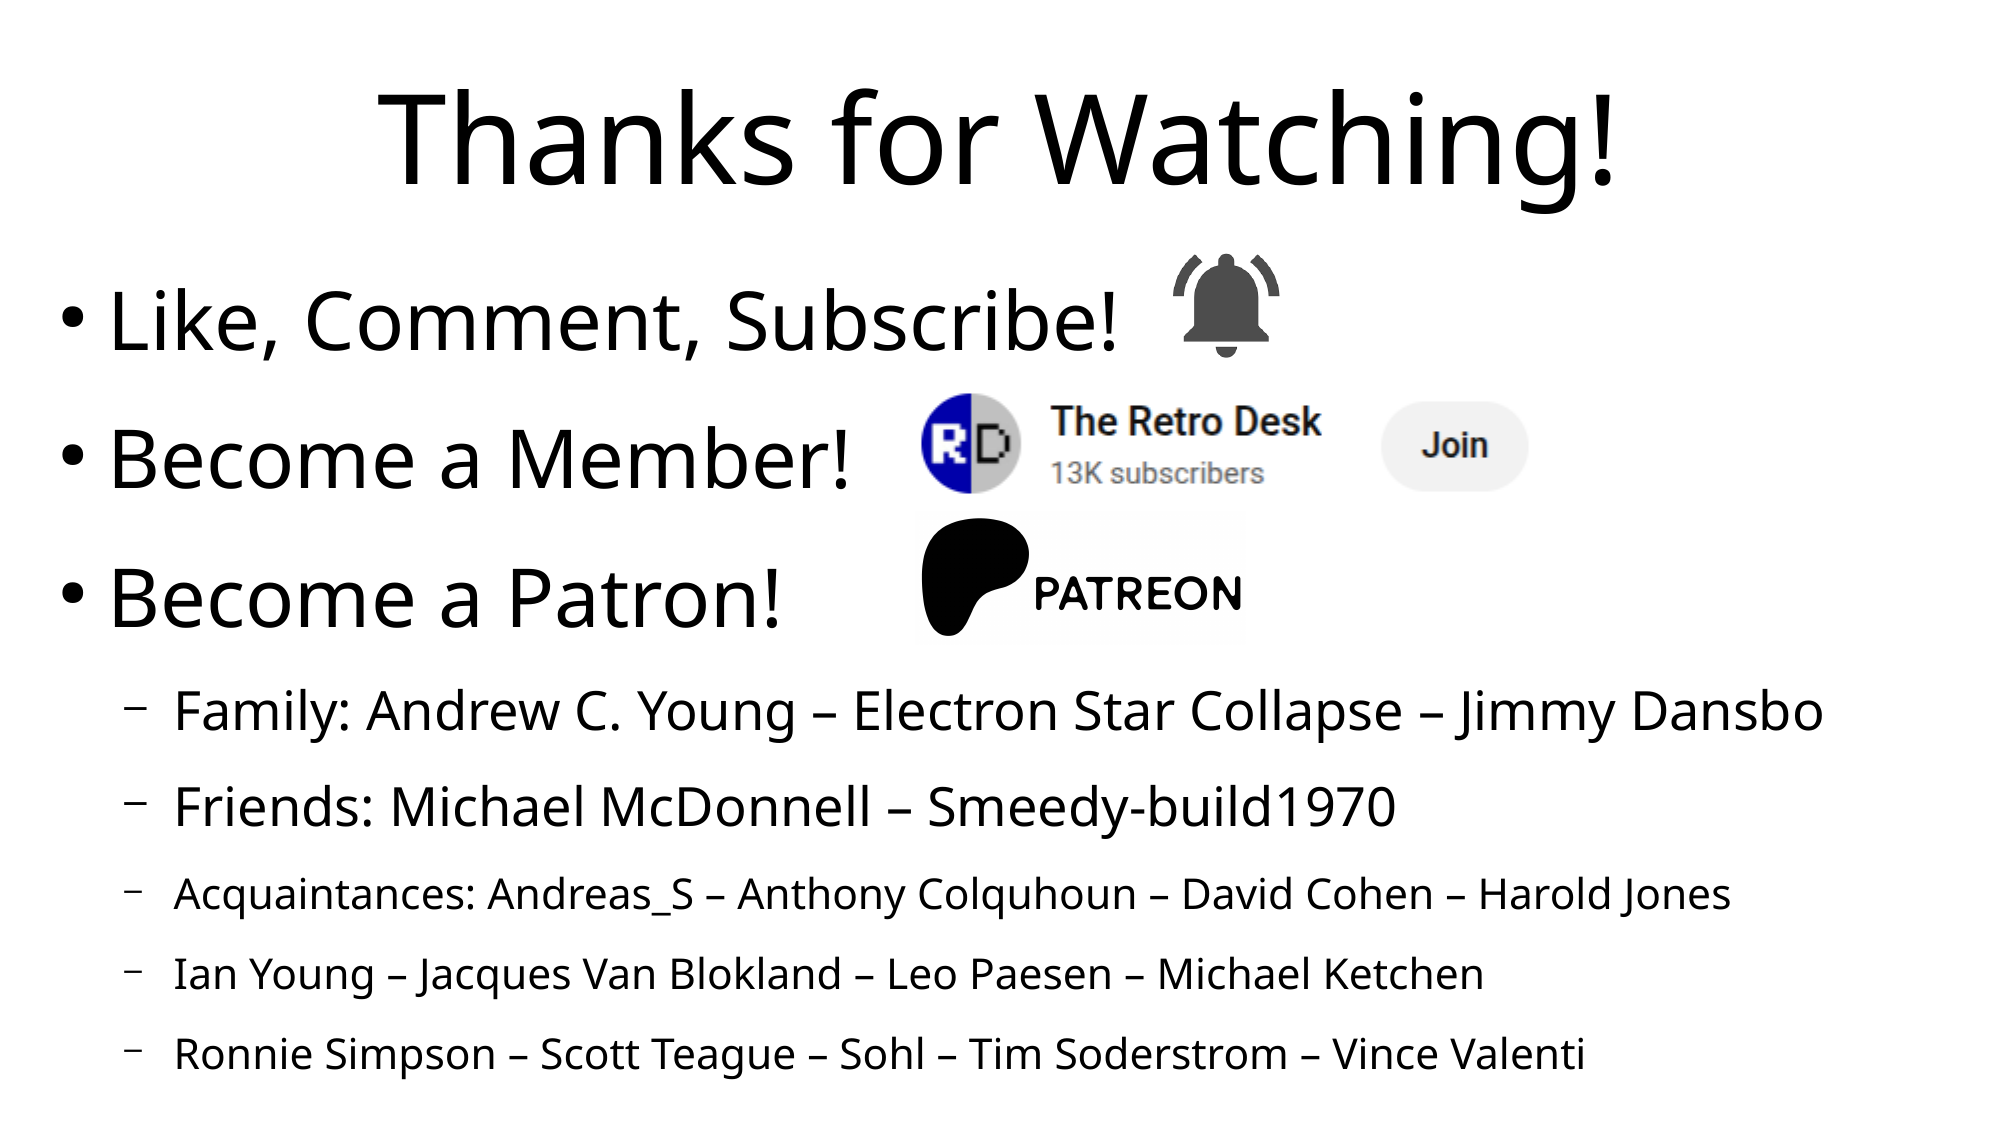

# Thanks for Watching!
Like, Comment, Subscribe!
Become a Member!
Become a Patron!
Family: Andrew C. Young – Electron Star Collapse – Jimmy Dansbo
Friends: Michael McDonnell – Smeedy-build1970
Acquaintances: Andreas_S – Anthony Colquhoun – David Cohen – Harold Jones
Ian Young – Jacques Van Blokland – Leo Paesen – Michael Ketchen
Ronnie Simpson – Scott Teague – Sohl – Tim Soderstrom – Vince Valenti